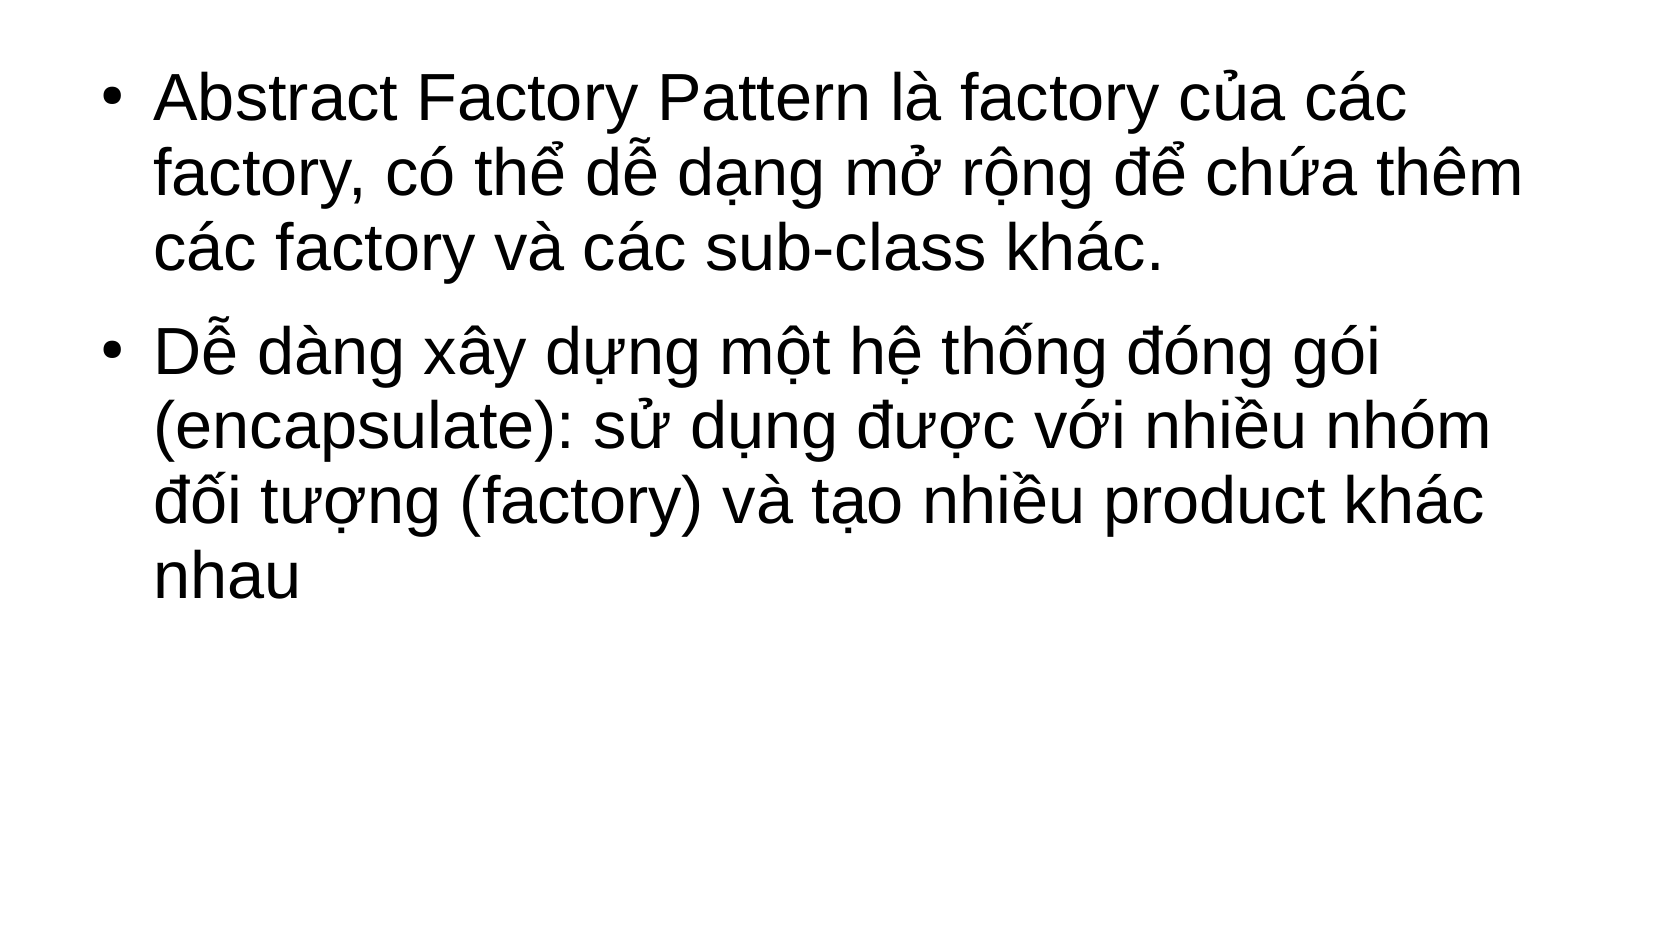

# Abstract Factory Pattern là factory của các factory, có thể dễ dạng mở rộng để chứa thêm các factory và các sub-class khác.
Dễ dàng xây dựng một hệ thống đóng gói (encapsulate): sử dụng được với nhiều nhóm đối tượng (factory) và tạo nhiều product khác nhau